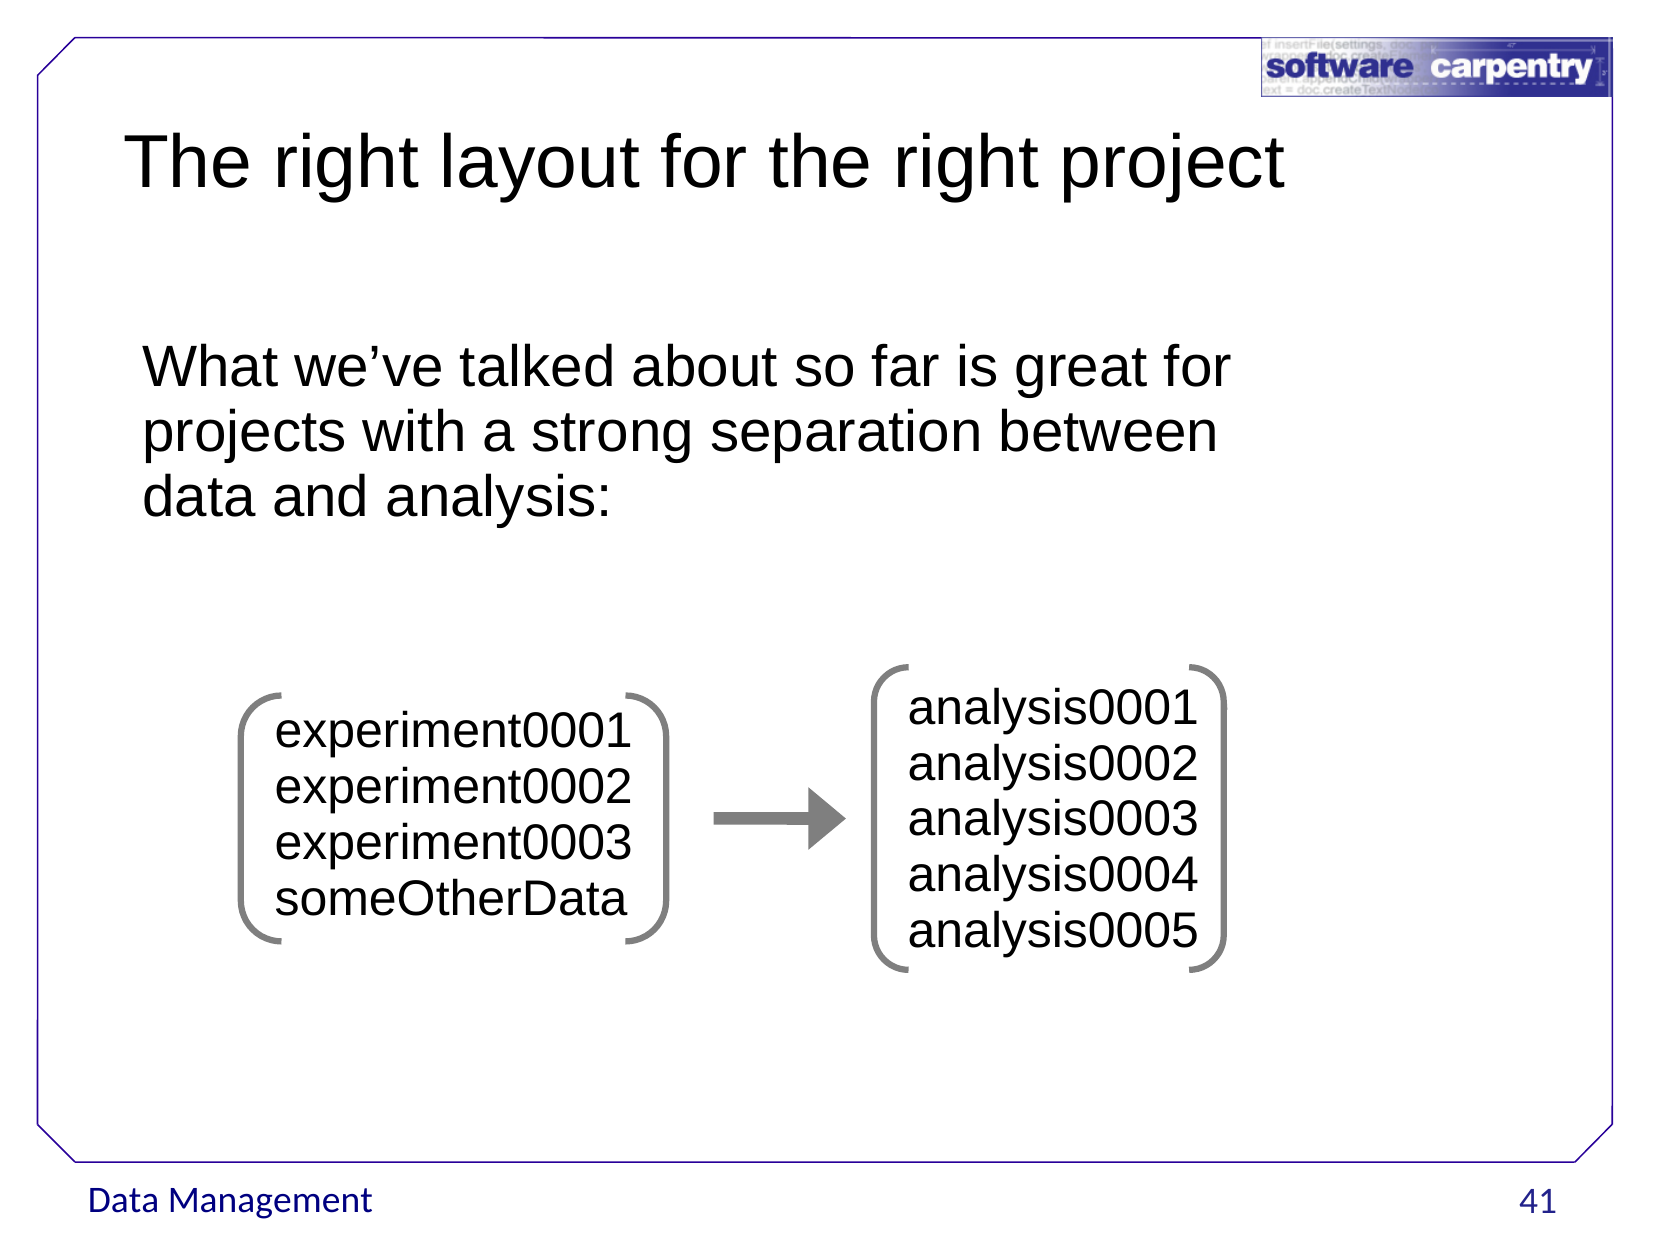

The right layout for the right project
What we’ve talked about so far is great for projects with a strong separation between data and analysis:
analysis0001
analysis0002
analysis0003
analysis0004
analysis0005
experiment0001
experiment0002
experiment0003
someOtherData